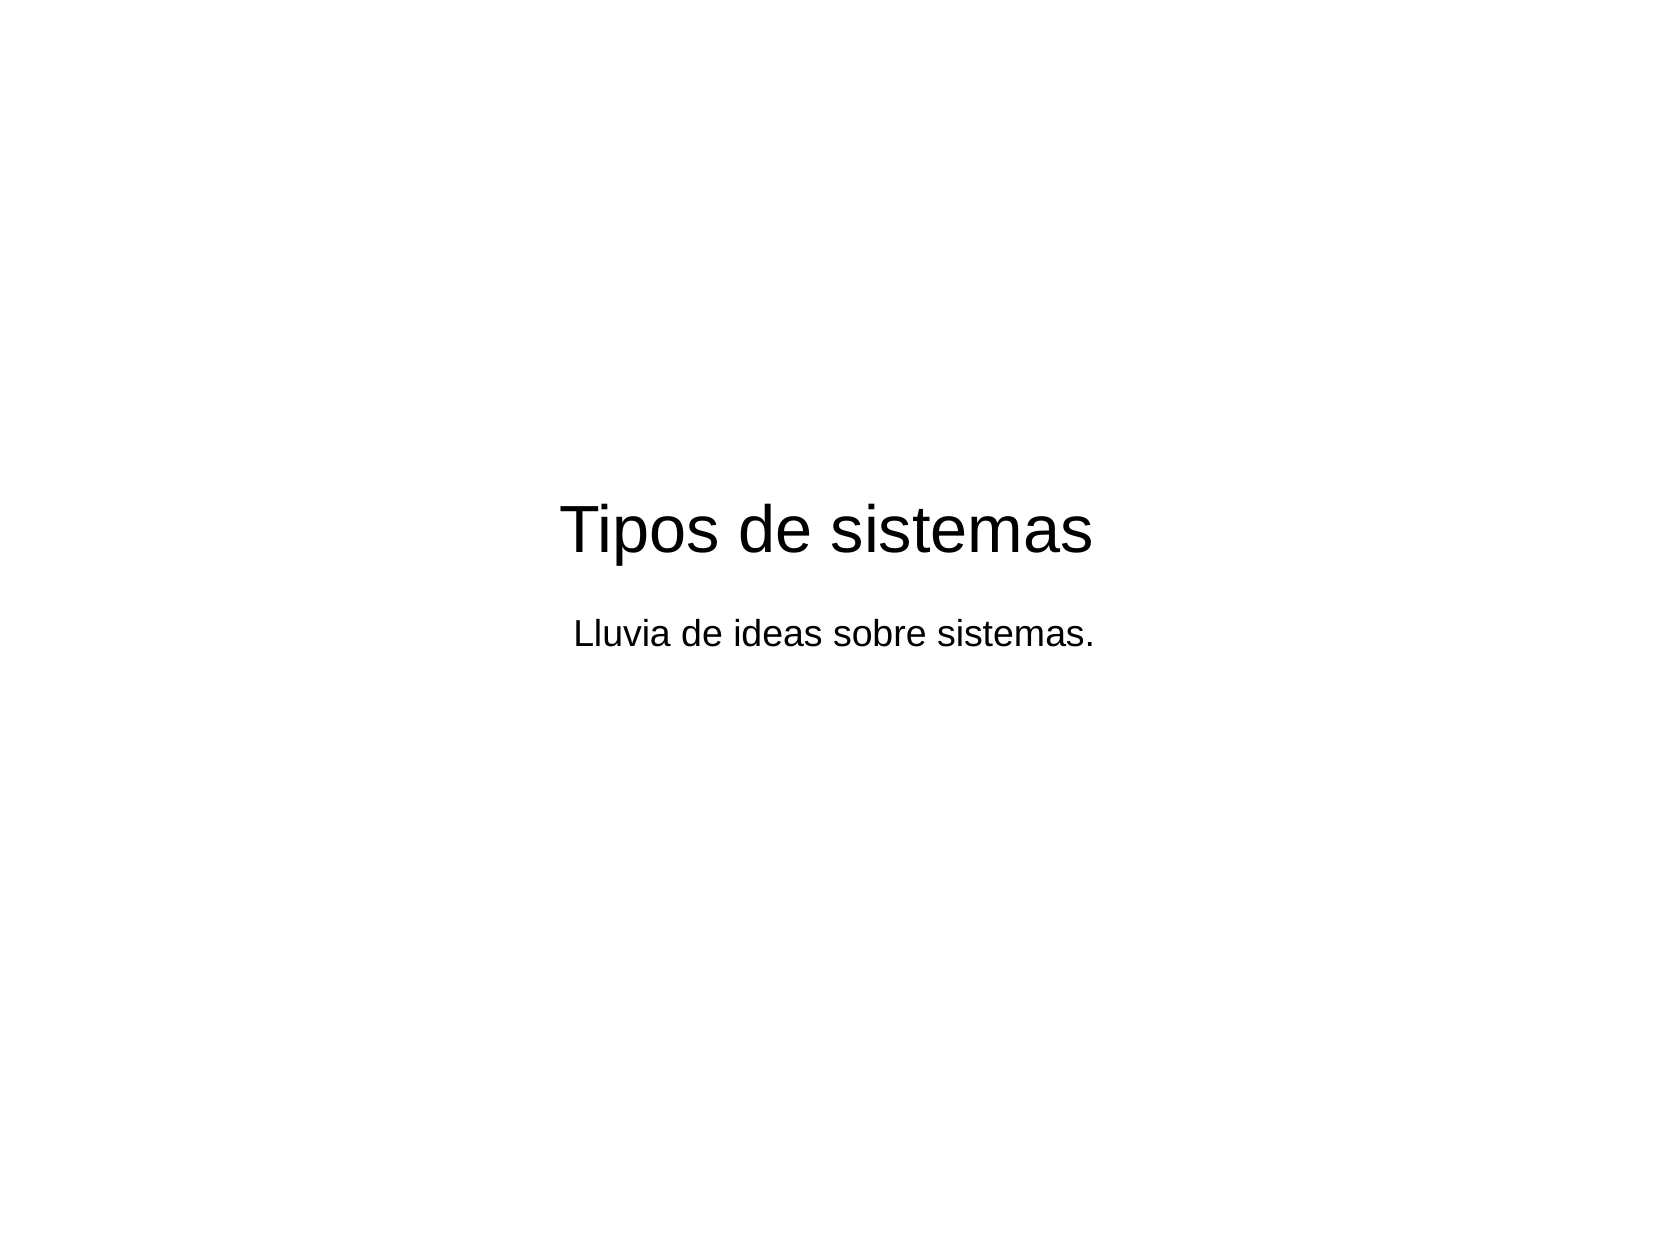

# Tipos de sistemas
Lluvia de ideas sobre sistemas.